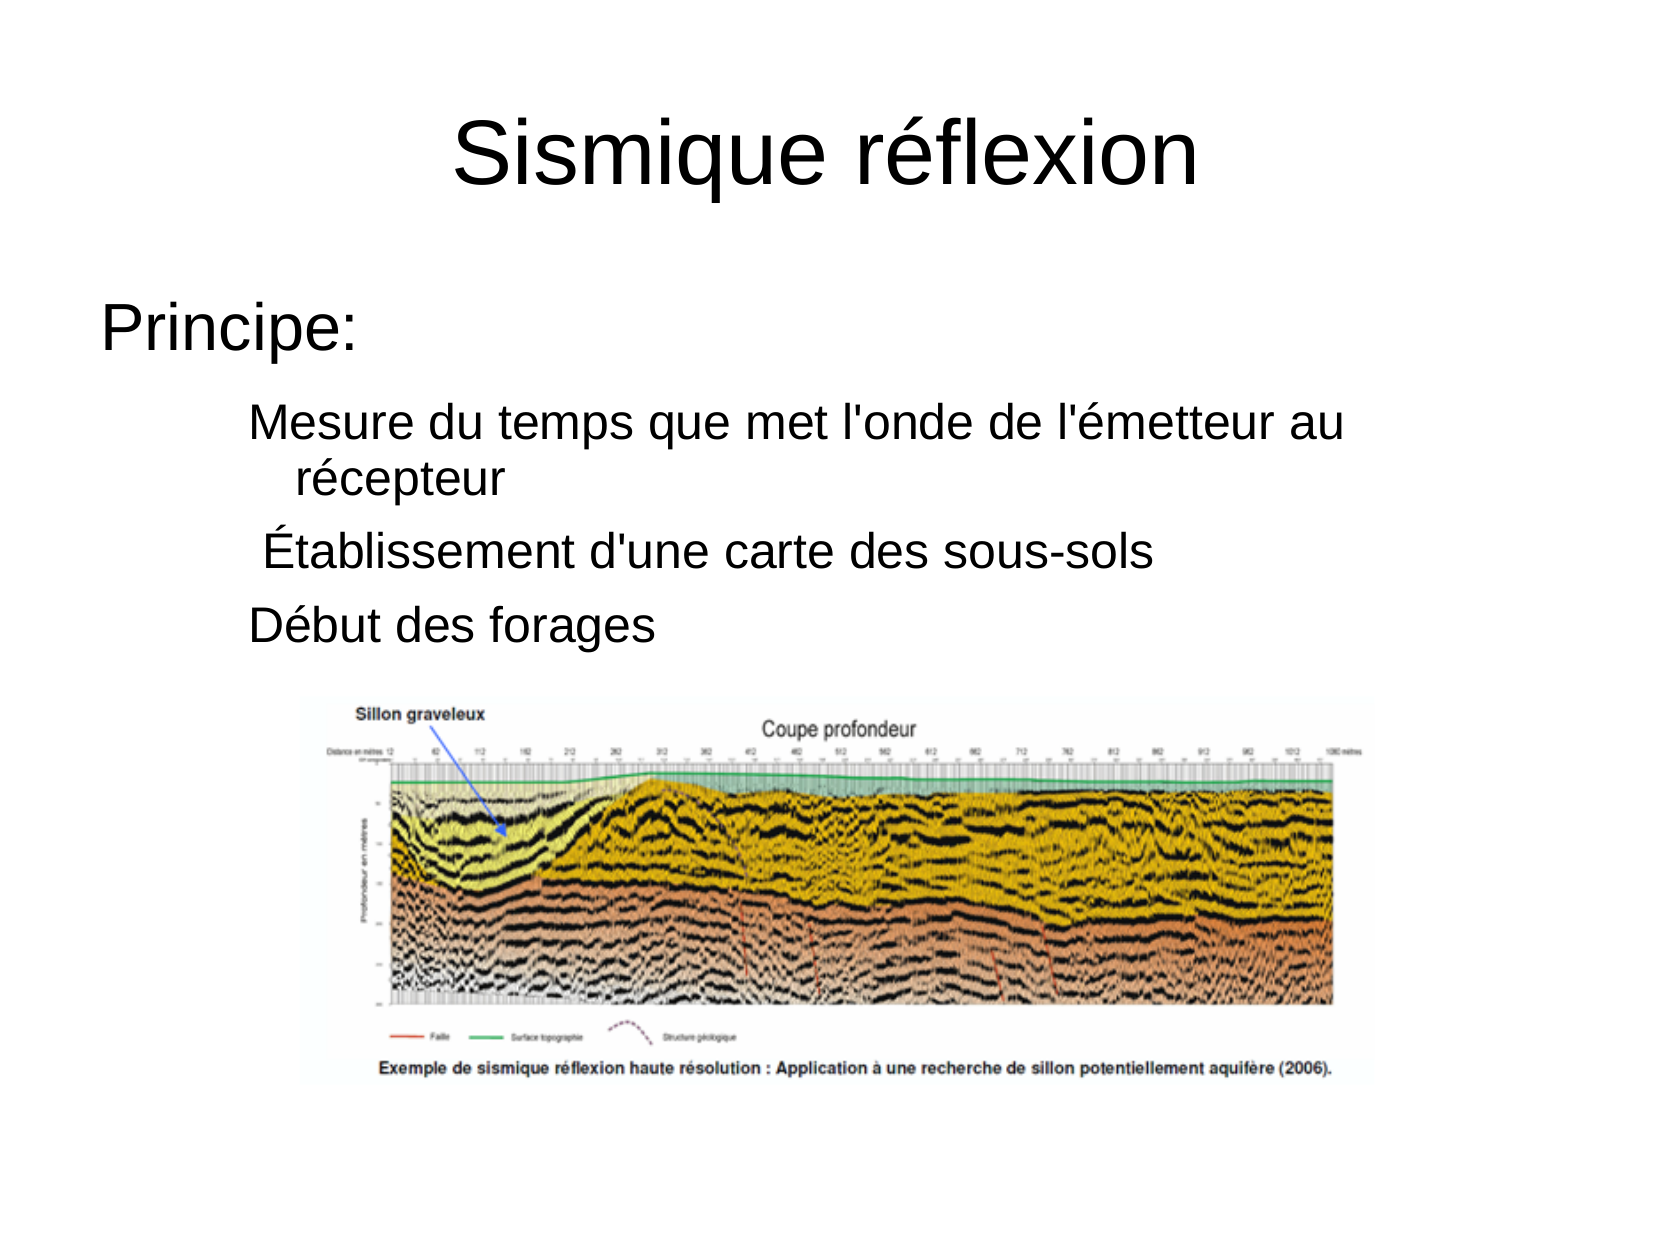

# Sismique réflexion
Principe:
Mesure du temps que met l'onde de l'émetteur au récepteur
 Établissement d'une carte des sous-sols
Début des forages